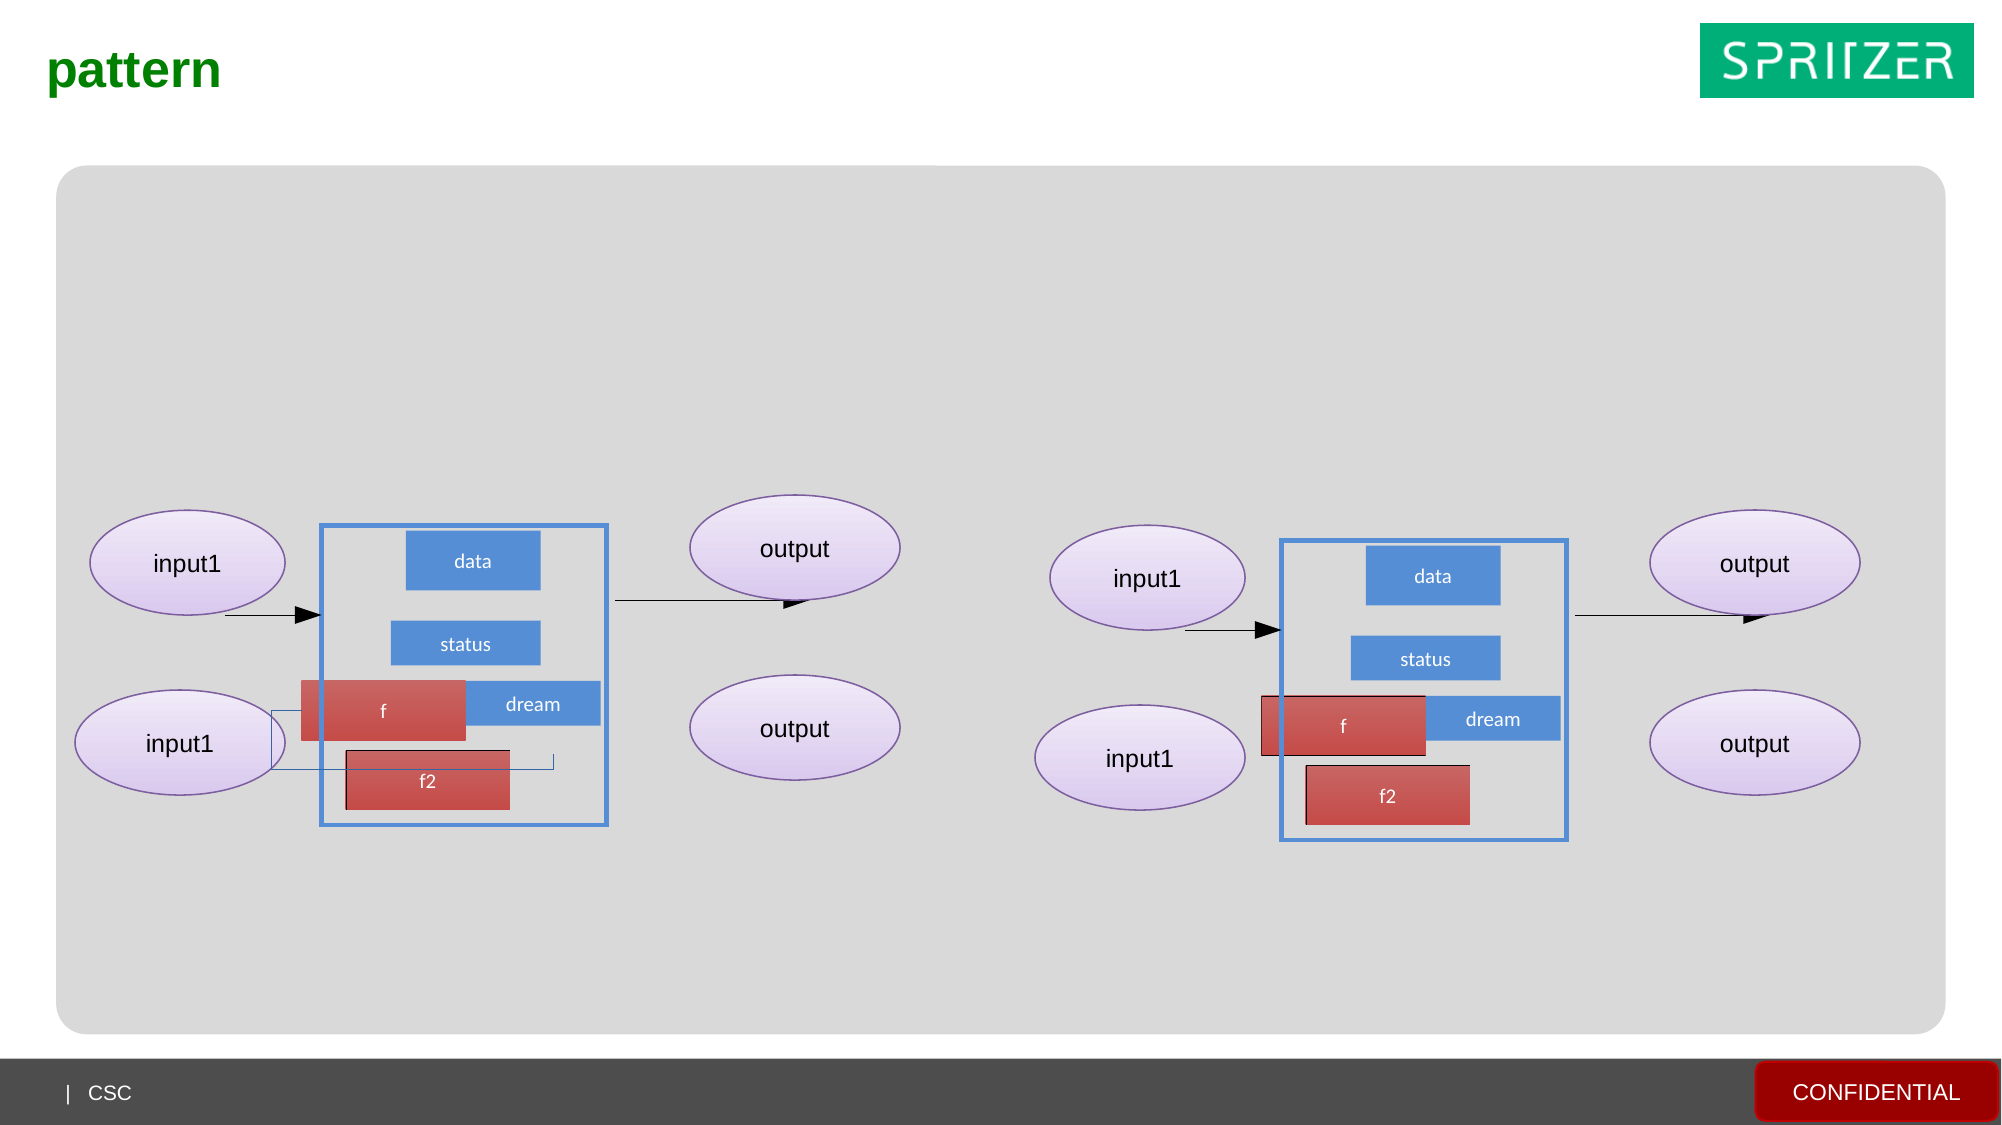

pattern
output
output
input1
input1
data
data
status
status
output
f
dream
input1
output
f
dream
input1
f2
f2